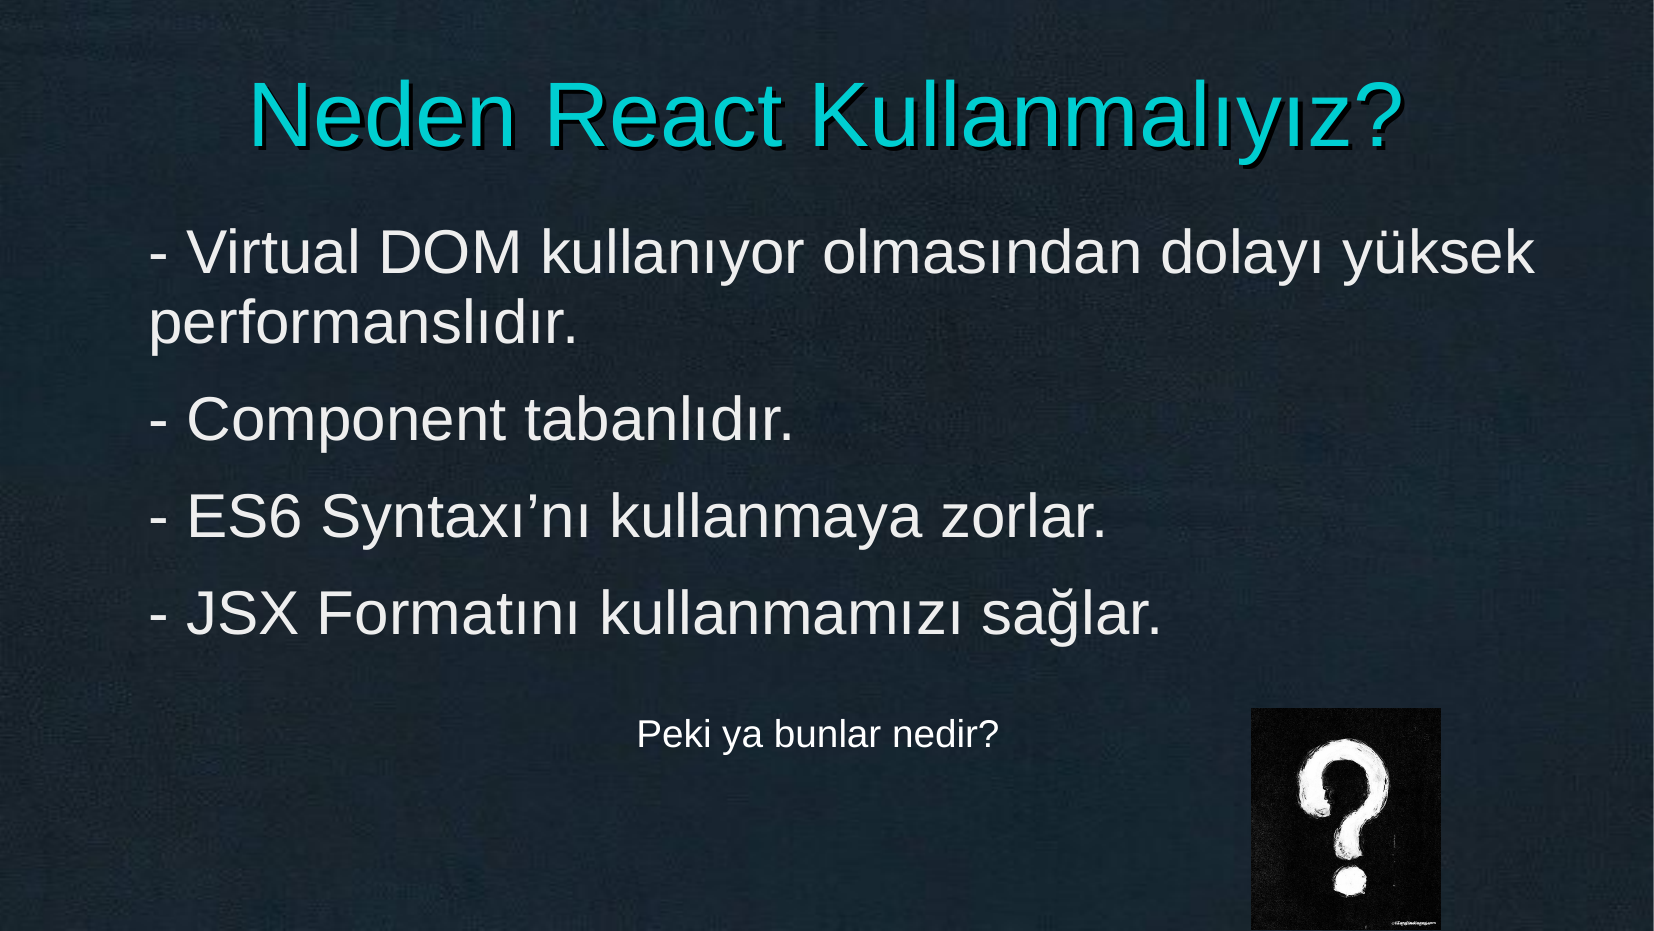

# Neden React Kullanmalıyız?
- Virtual DOM kullanıyor olmasından dolayı yüksek performanslıdır.
- Component tabanlıdır.
- ES6 Syntaxı’nı kullanmaya zorlar.
- JSX Formatını kullanmamızı sağlar.
 Peki ya bunlar nedir?